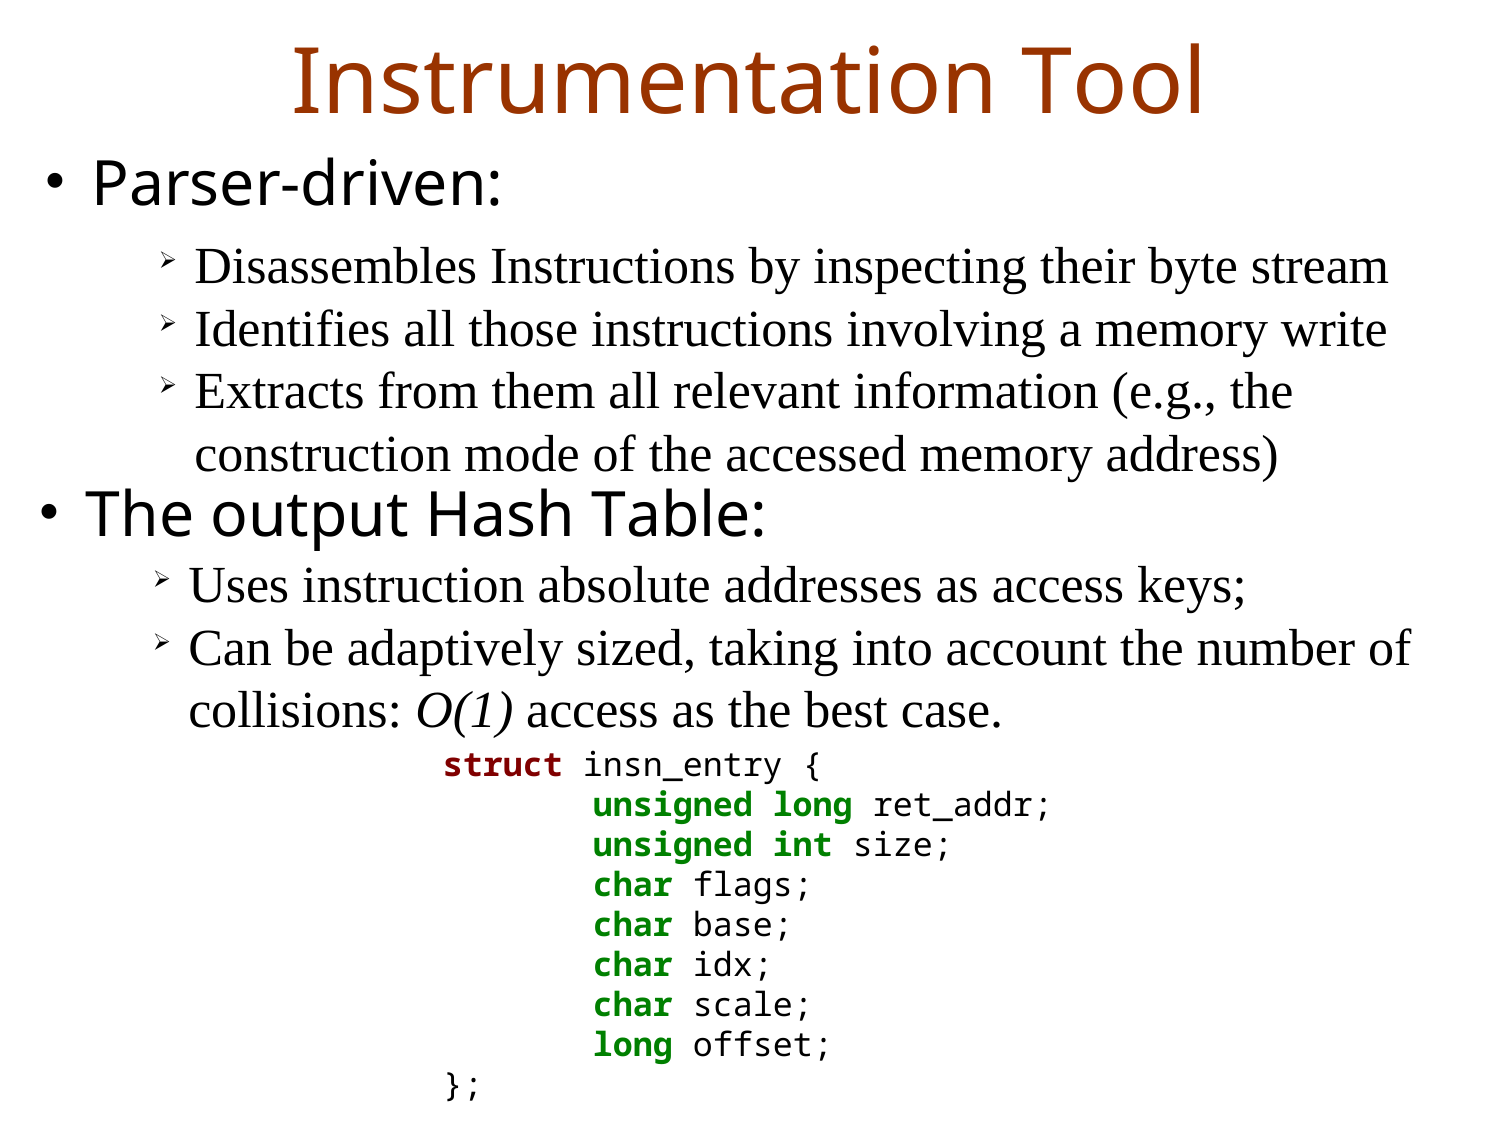

# Instrumentation Tool
Parser-driven:
Disassembles Instructions by inspecting their byte stream
Identifies all those instructions involving a memory write
Extracts from them all relevant information (e.g., the construction mode of the accessed memory address)
The output Hash Table:
Uses instruction absolute addresses as access keys;
Can be adaptively sized, taking into account the number of collisions: O(1) access as the best case.
struct insn_entry {
	unsigned long ret_addr;
	unsigned int size;
	char flags;
	char base;
	char idx;
	char scale;
	long offset;
};